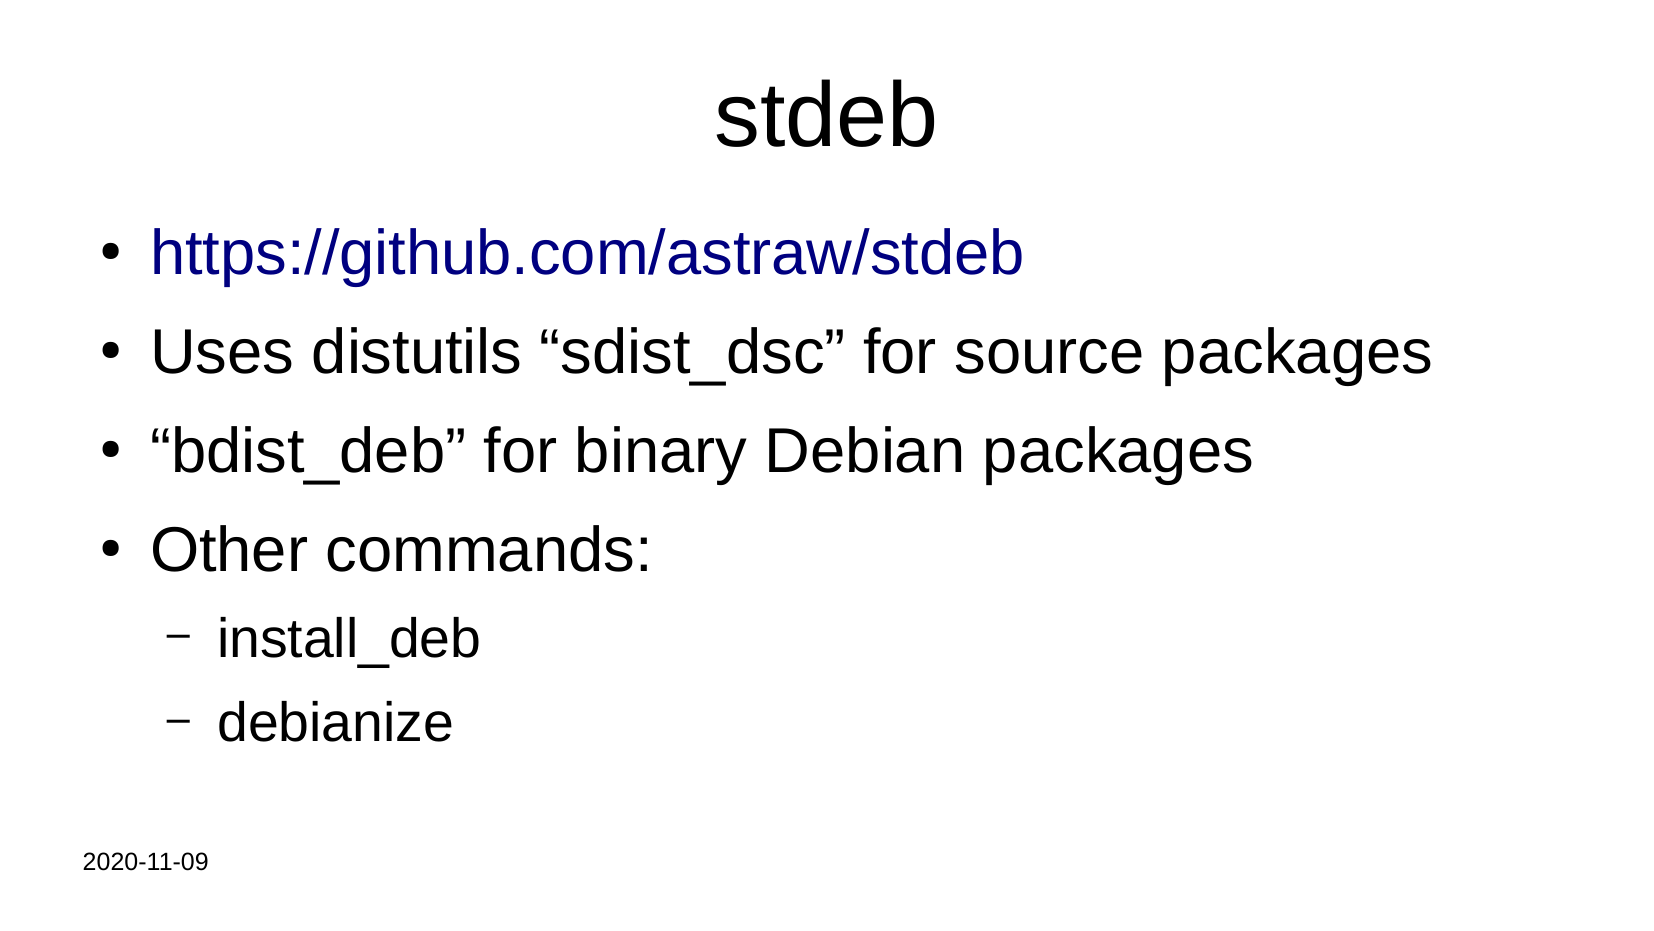

# stdeb
https://github.com/astraw/stdeb
Uses distutils “sdist_dsc” for source packages
“bdist_deb” for binary Debian packages
Other commands:
install_deb
debianize
2020-11-09